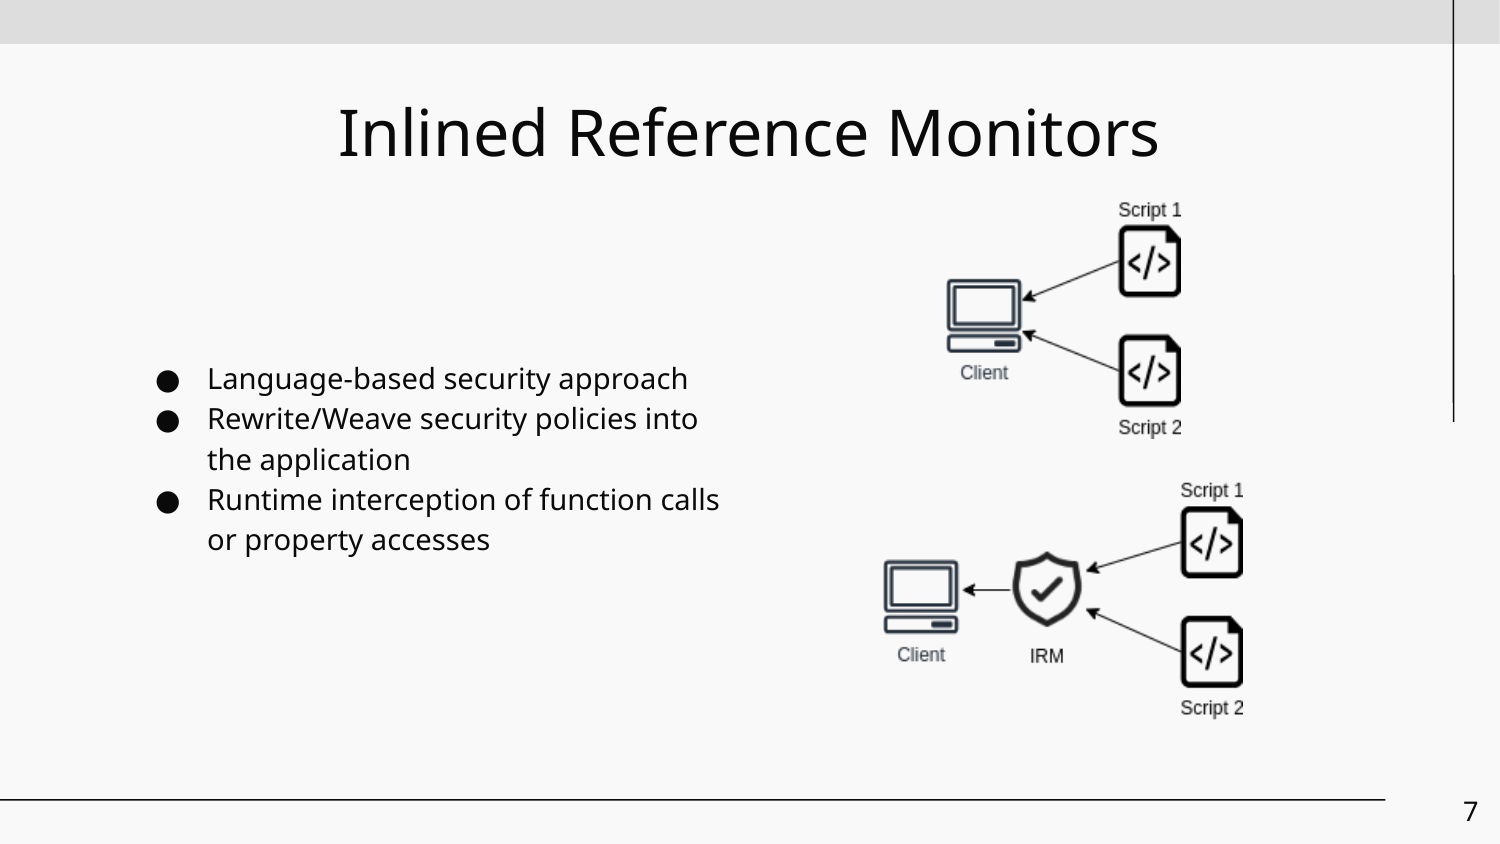

# Inlined Reference Monitors
Language-based security approach
Rewrite/Weave security policies into the application
Runtime interception of function calls or property accesses